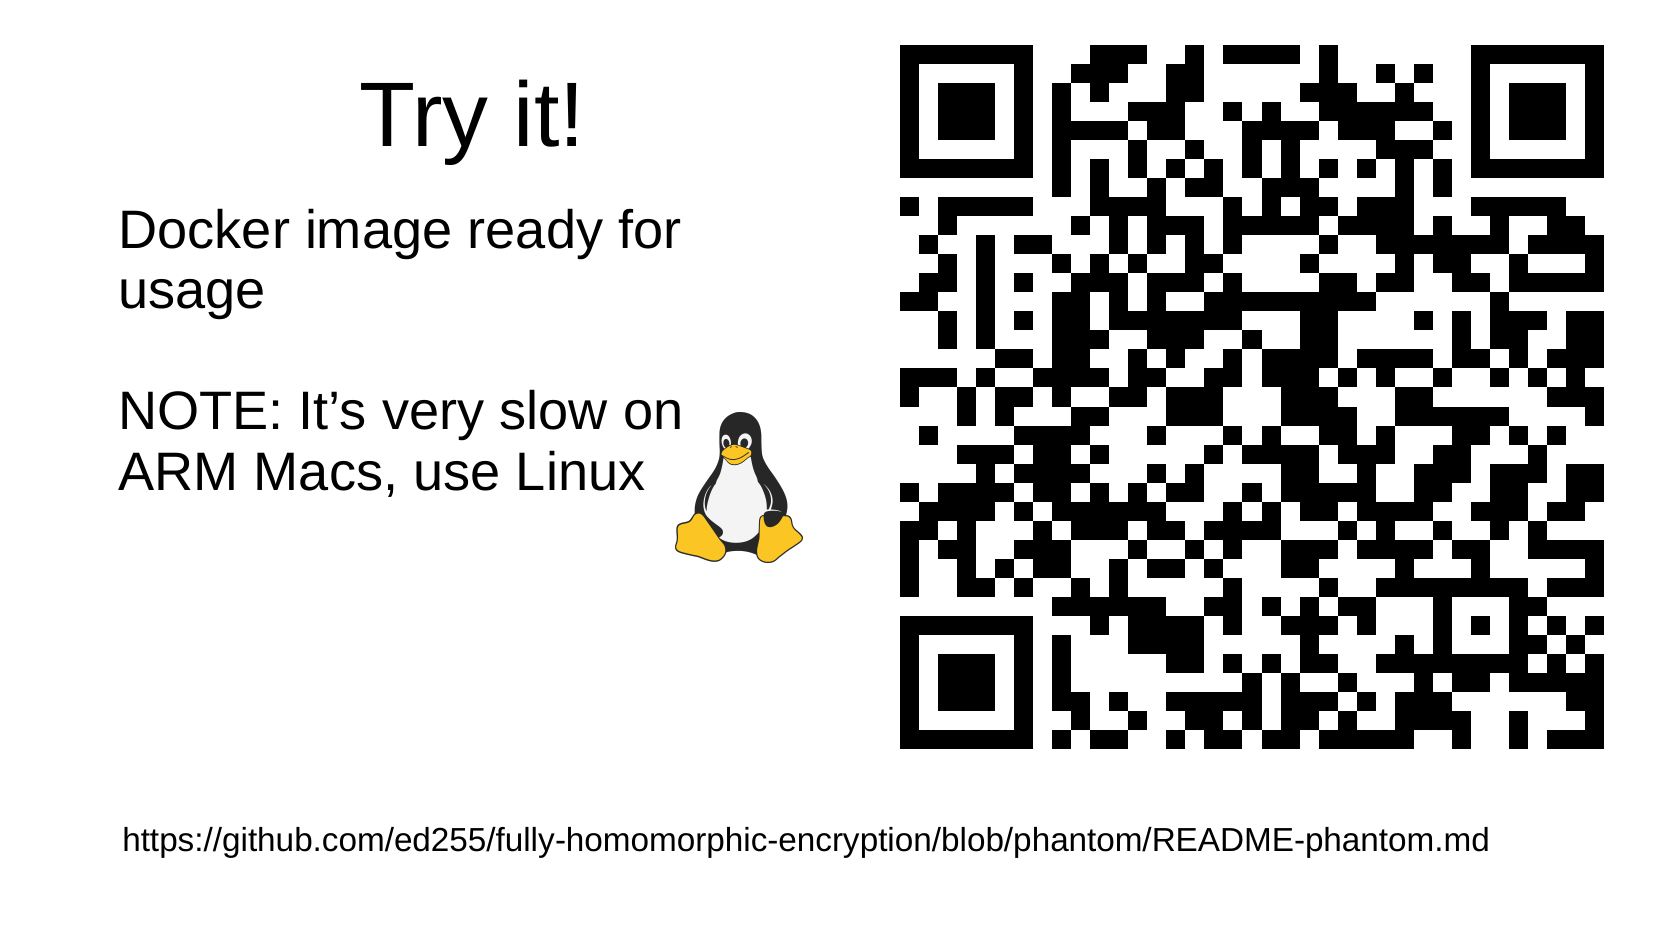

# Try it!
Docker image ready for usage
NOTE: It’s very slow on ARM Macs, use Linux
https://github.com/ed255/fully-homomorphic-encryption/blob/phantom/README-phantom.md